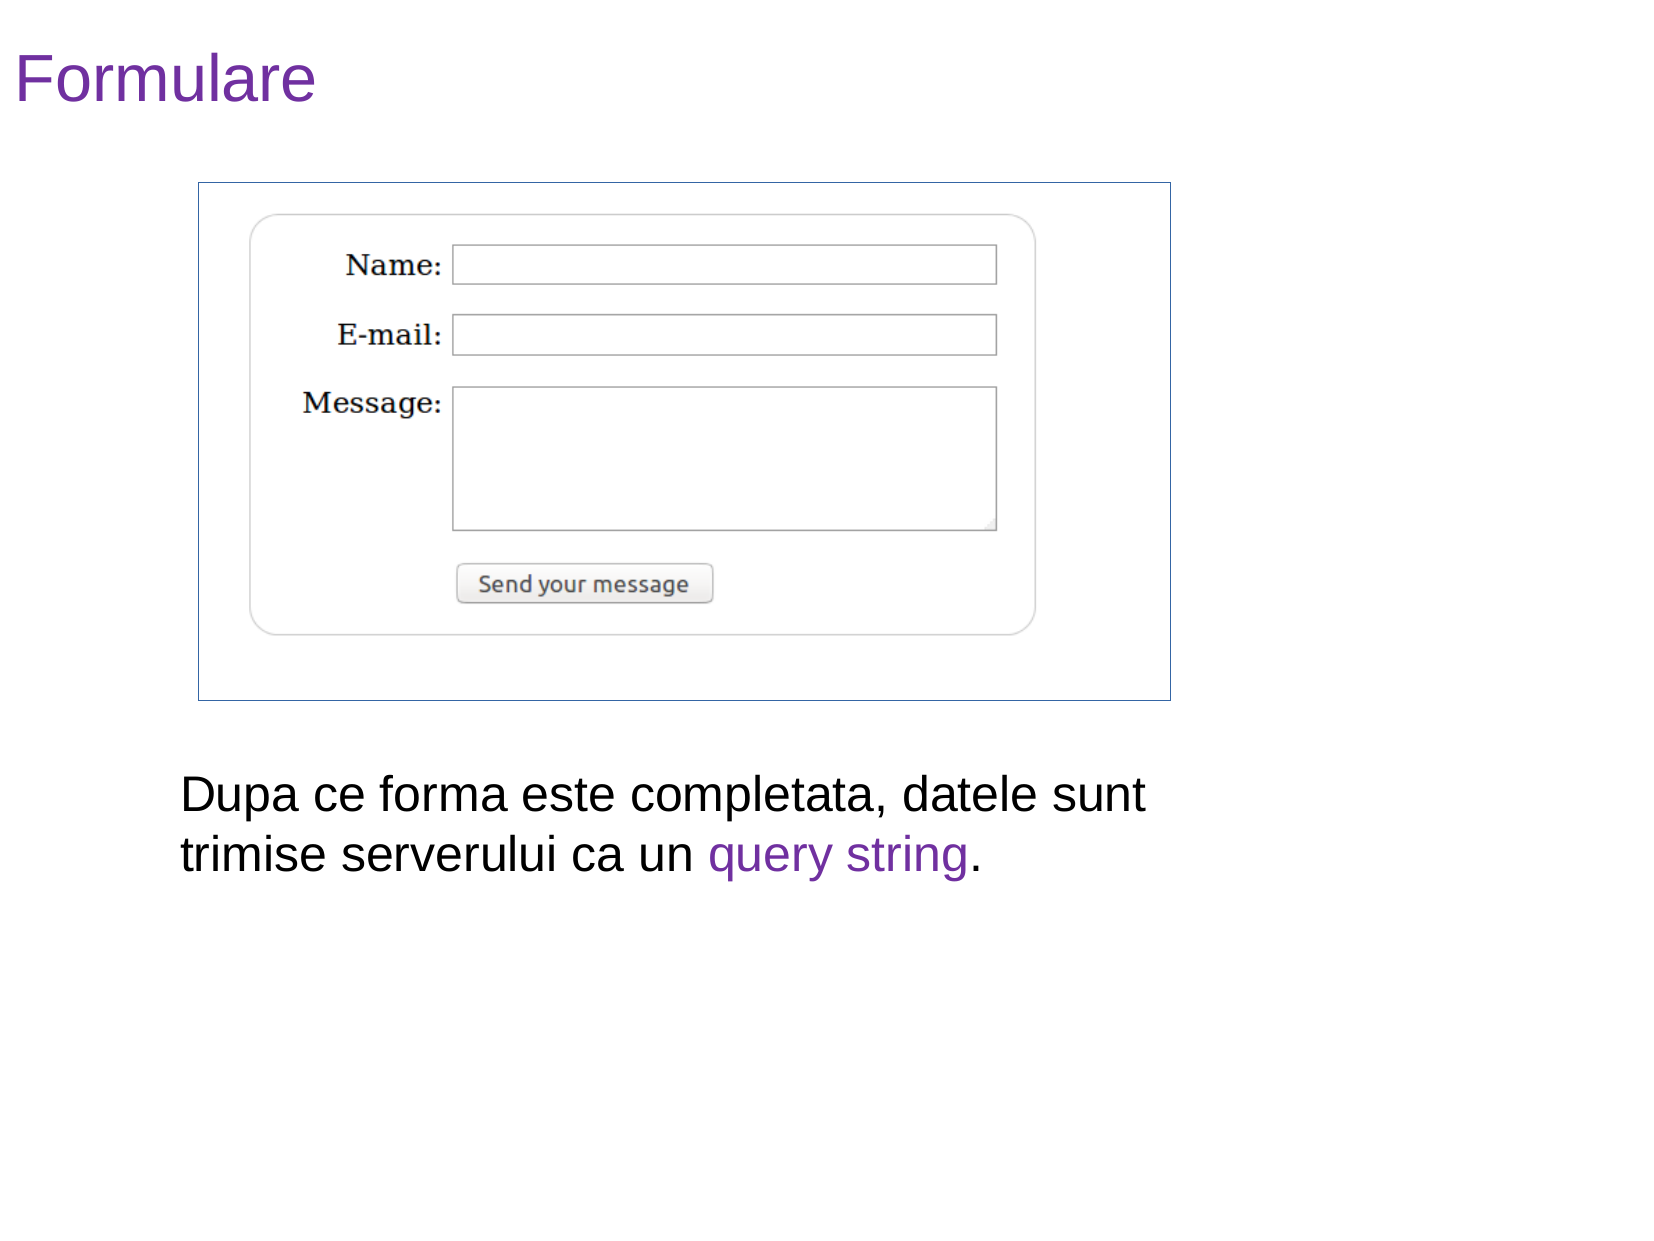

Formulare
Dupa ce forma este completata, datele sunt
trimise serverului ca un query string.